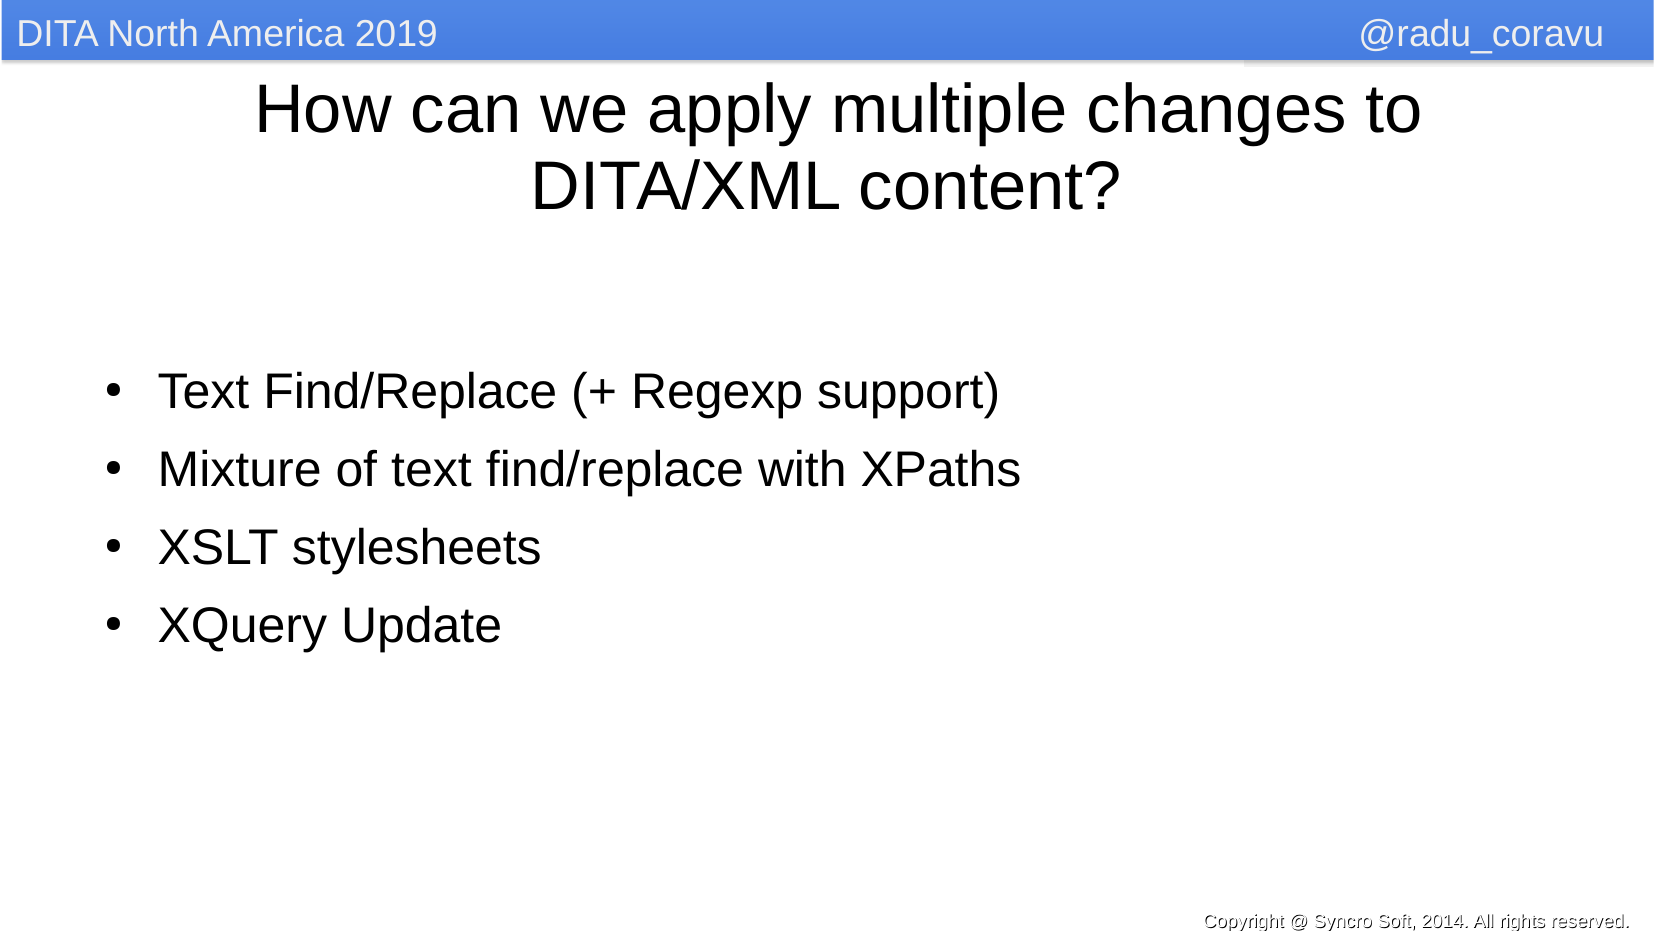

# How can we apply multiple changes to DITA/XML content?
Text Find/Replace (+ Regexp support)
Mixture of text find/replace with XPaths
XSLT stylesheets
XQuery Update